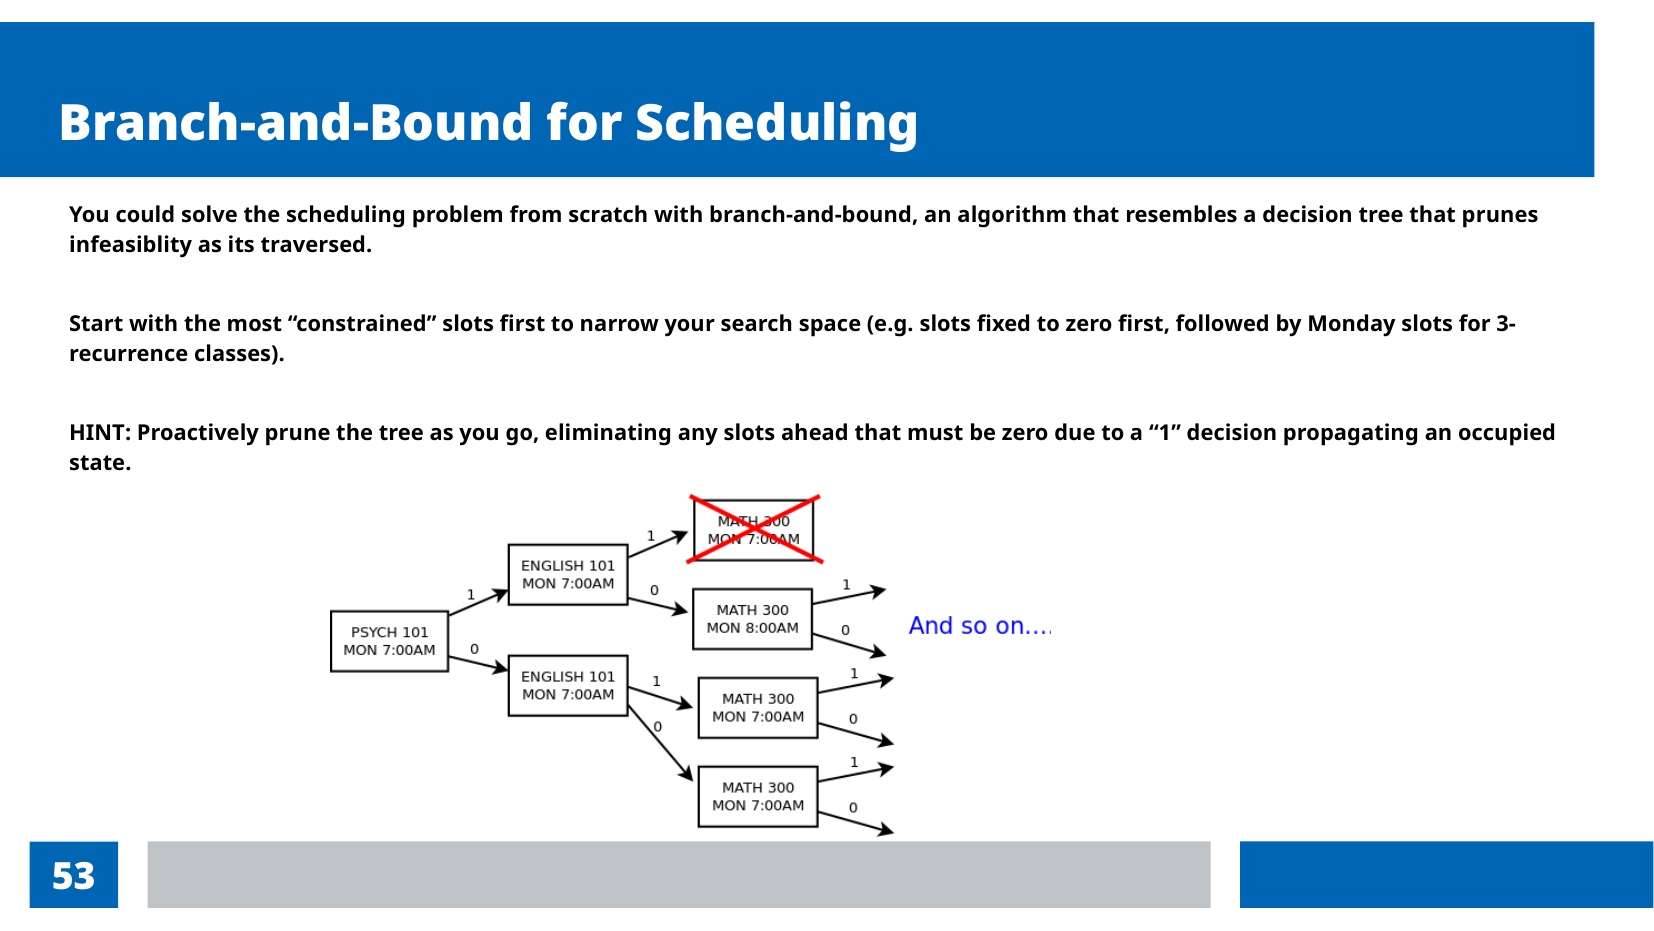

# Branch-and-Bound for Scheduling
You could solve the scheduling problem from scratch with branch-and-bound, an algorithm that resembles a decision tree that prunes infeasiblity as its traversed.
Start with the most “constrained” slots first to narrow your search space (e.g. slots fixed to zero first, followed by Monday slots for 3-recurrence classes).
HINT: Proactively prune the tree as you go, eliminating any slots ahead that must be zero due to a “1” decision propagating an occupied state.
53